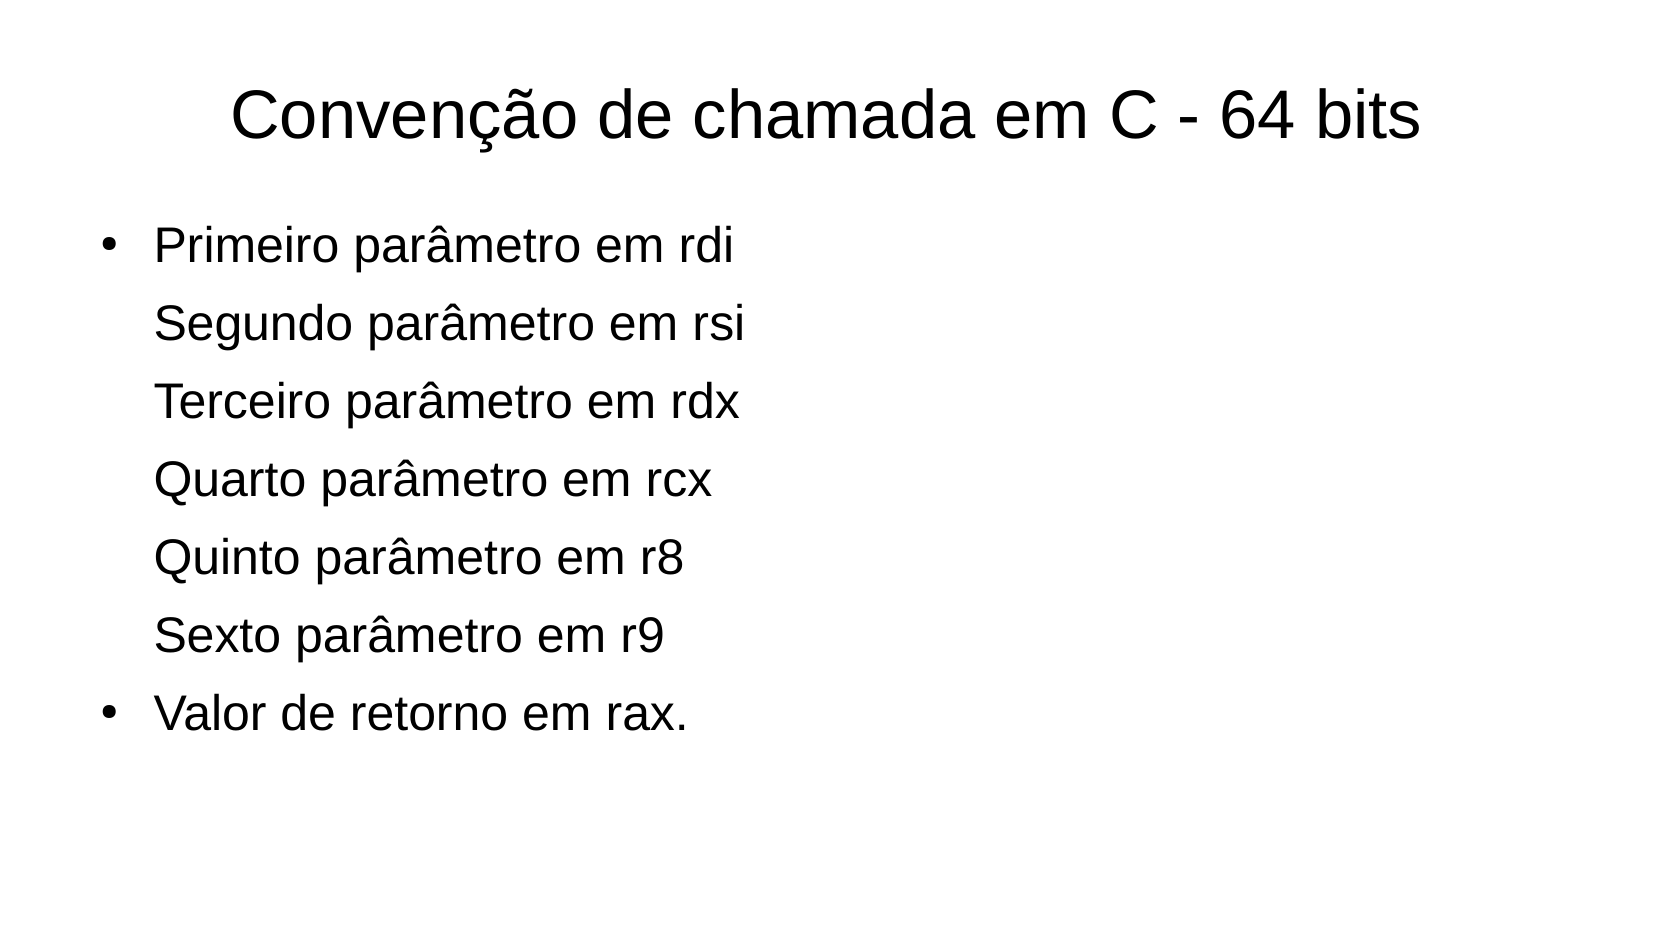

# Convenção de chamada em C - 64 bits
Primeiro parâmetro em rdi
Segundo parâmetro em rsi
Terceiro parâmetro em rdx
Quarto parâmetro em rcx
Quinto parâmetro em r8
Sexto parâmetro em r9
Valor de retorno em rax.